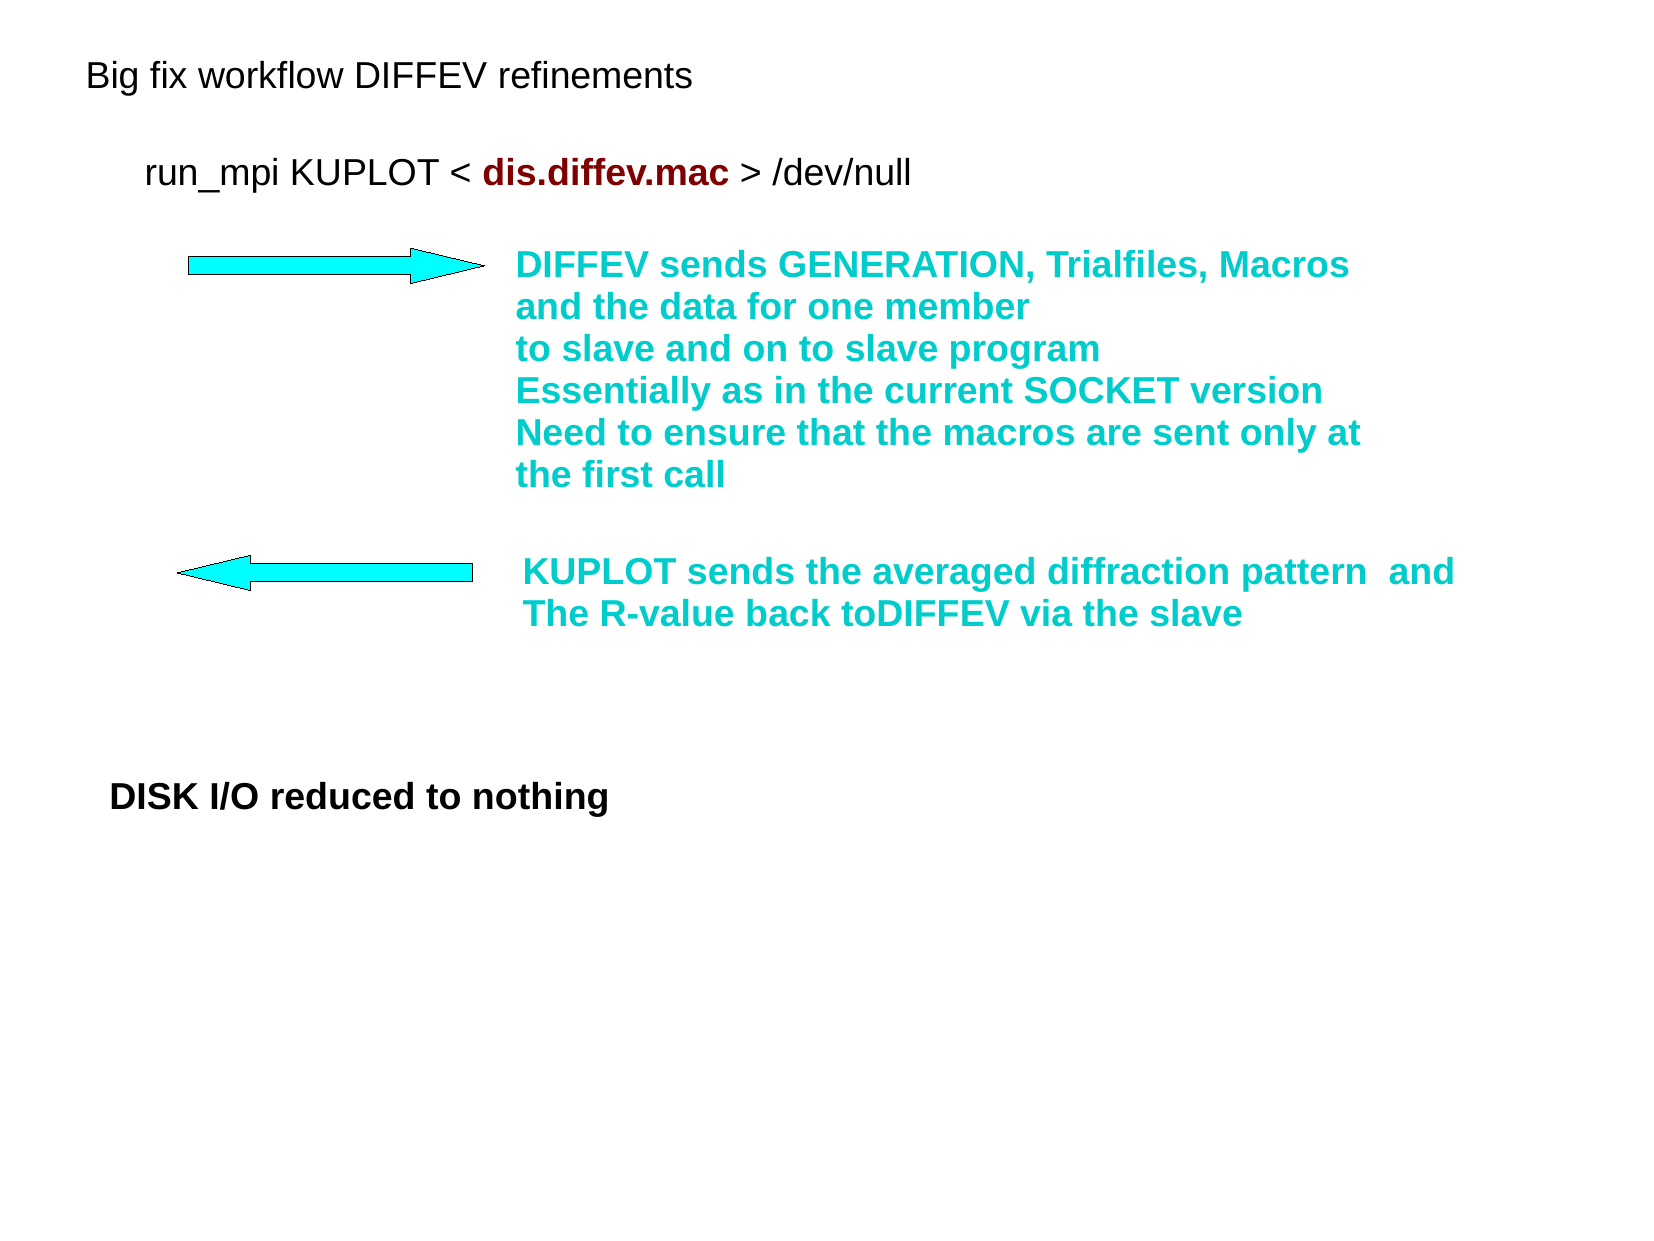

Big fix workflow DIFFEV refinements
run_mpi KUPLOT < dis.diffev.mac > /dev/null
DIFFEV sends GENERATION, Trialfiles, Macros
and the data for one member
to slave and on to slave program
Essentially as in the current SOCKET version
Need to ensure that the macros are sent only at
the first call
KUPLOT sends the averaged diffraction pattern and
The R-value back toDIFFEV via the slave
DISK I/O reduced to nothing